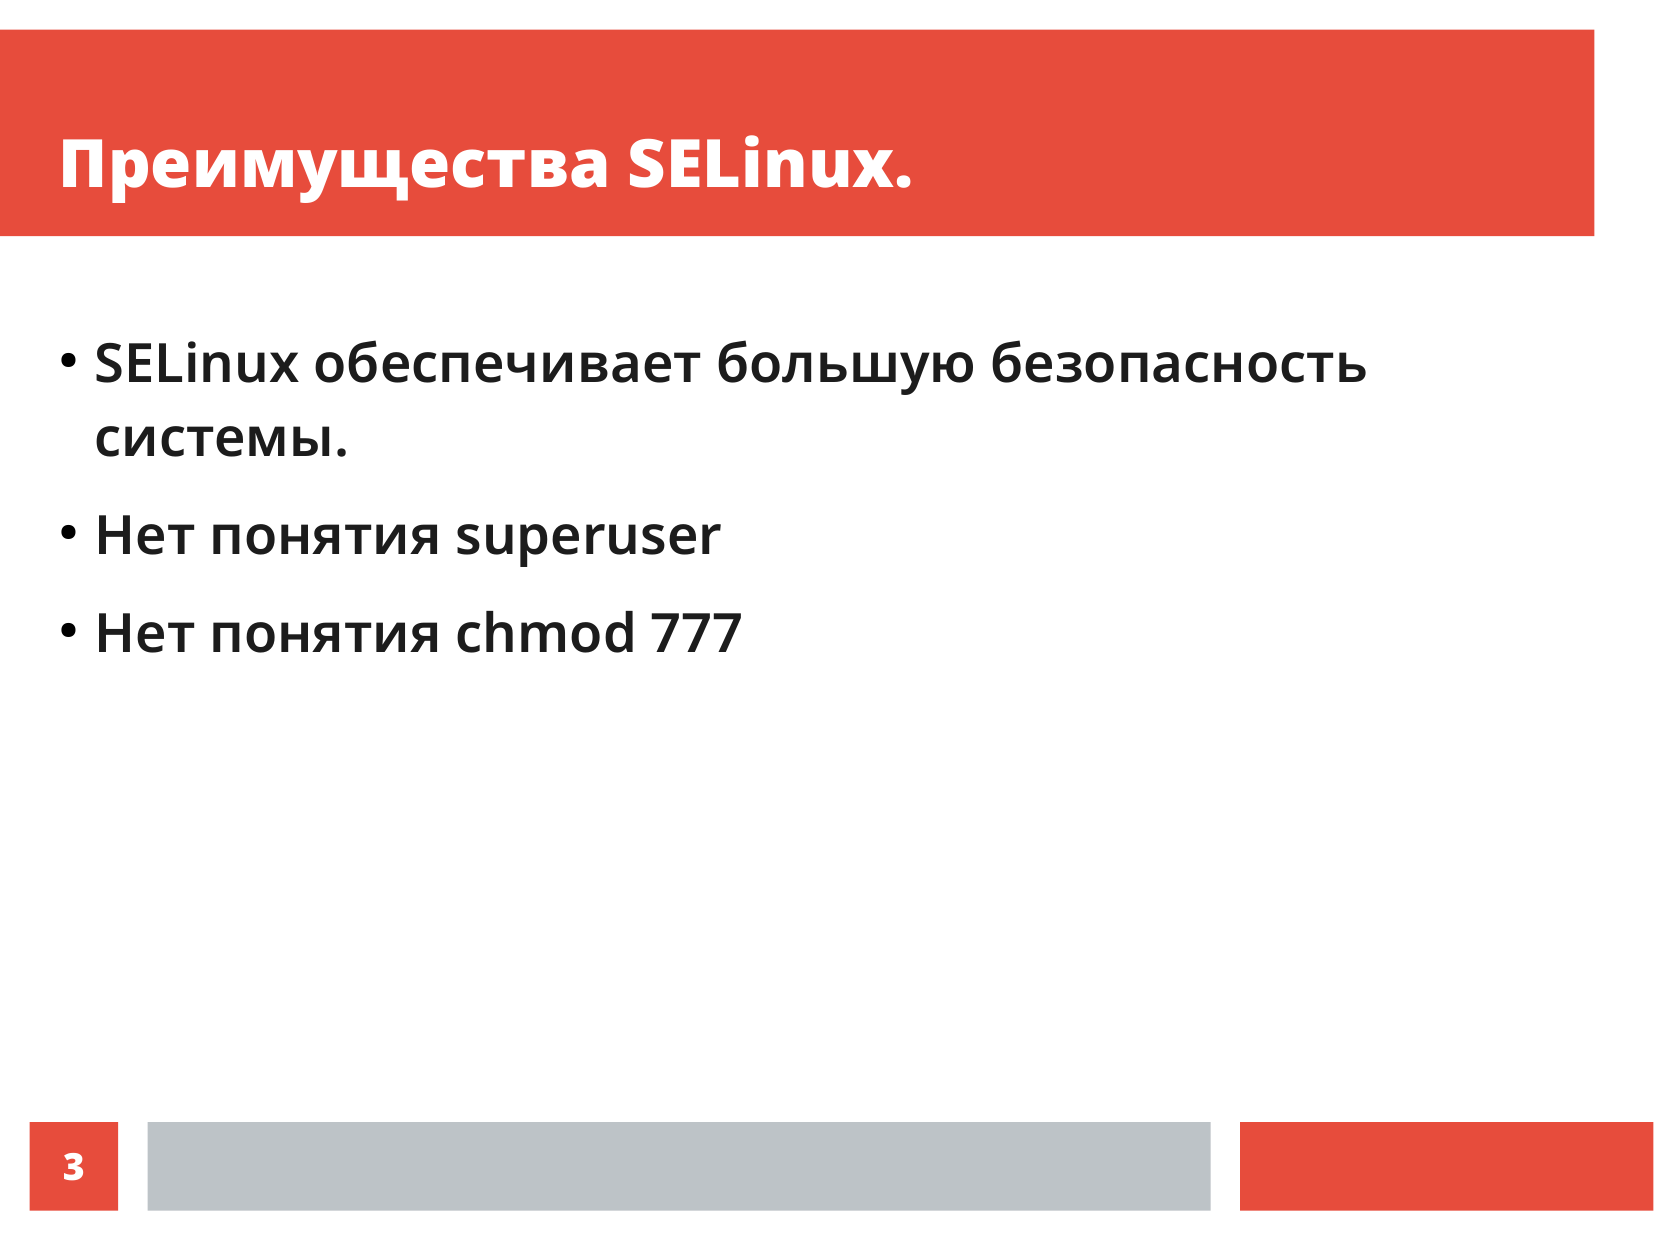

# Преимущества SELinux.
SELinux обеспечивает большую безопасность системы.
Нет понятия superuser
Нет понятия chmod 777
3